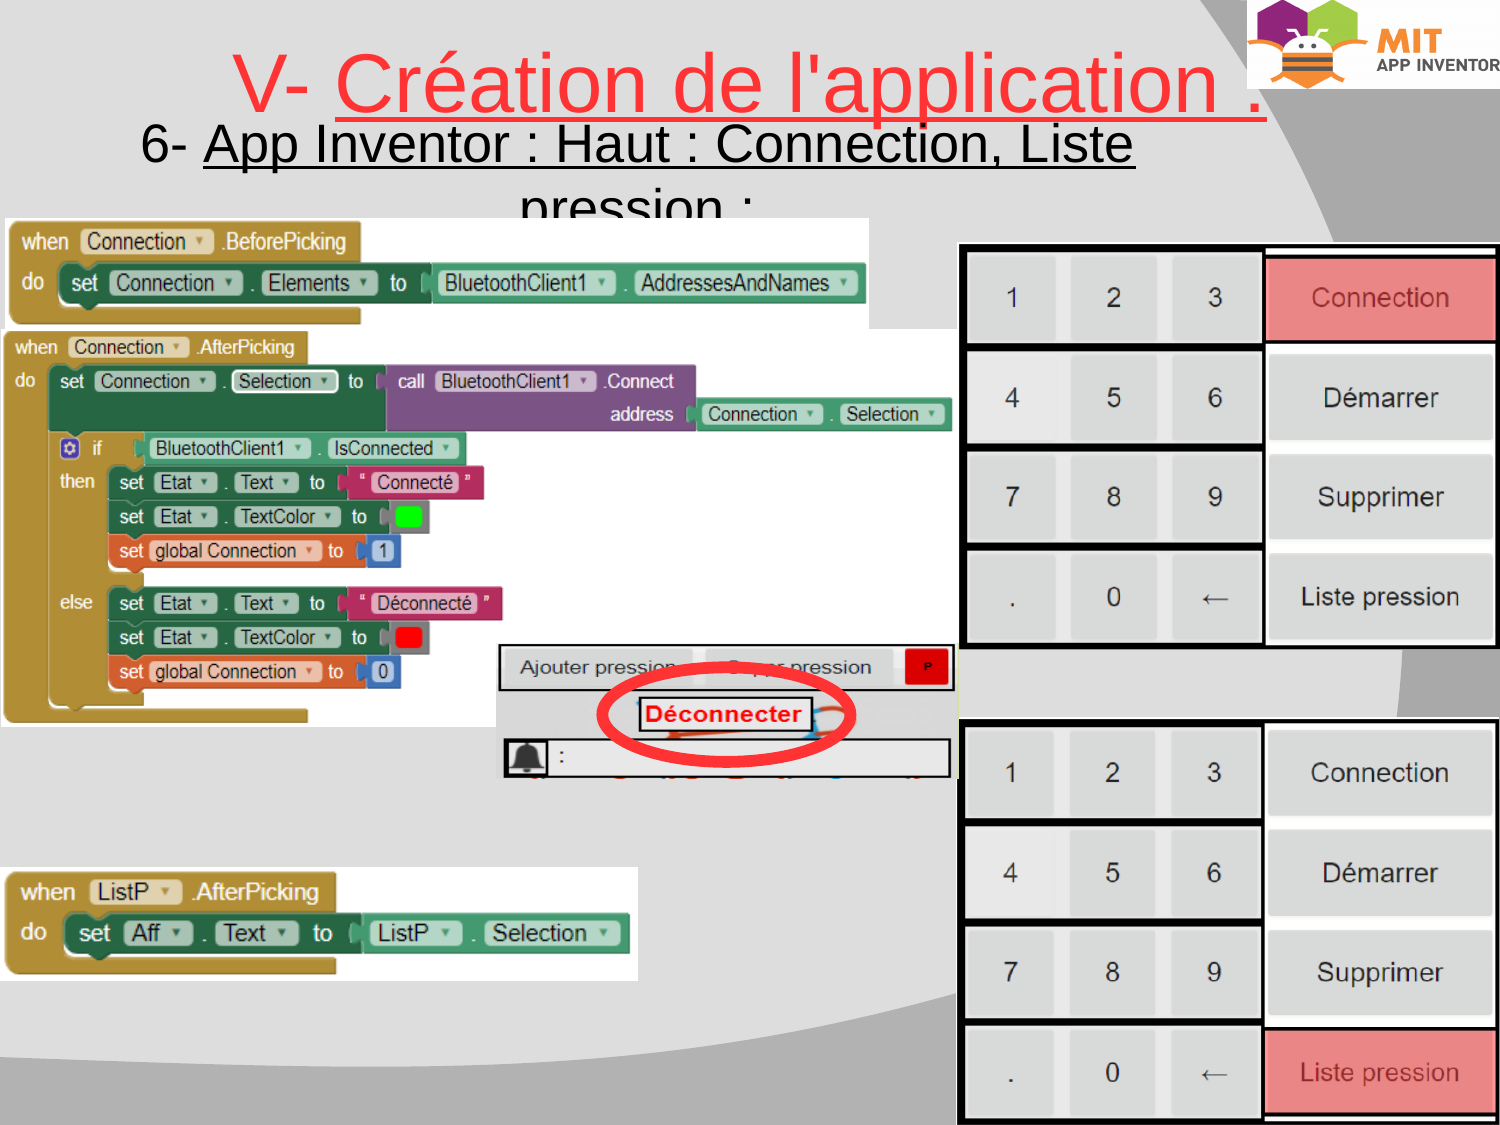

V- Création de l'application :
6- App Inventor : Haut : Connection, Liste pression :